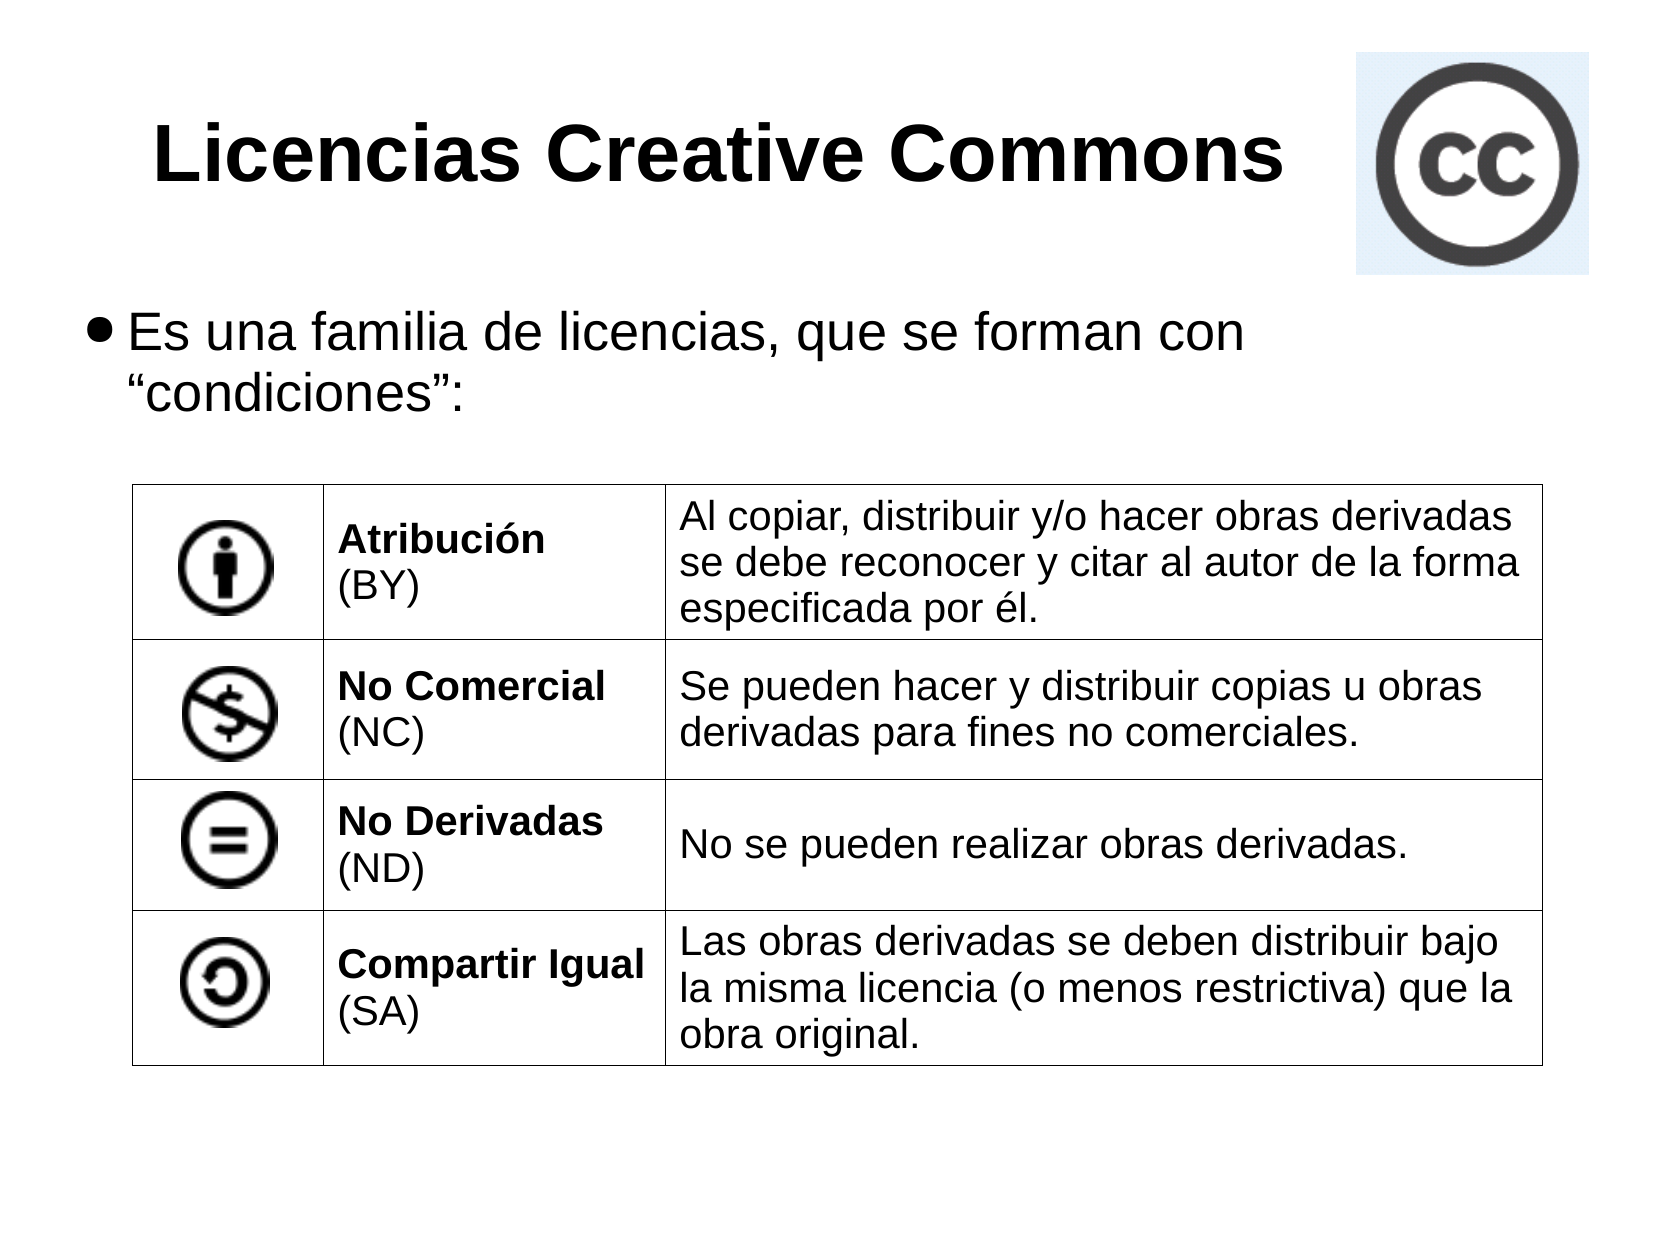

# Licencias Creative Commons
Es una familia de licencias, que se forman con “condiciones”:
| | Atribución (BY) | Al copiar, distribuir y/o hacer obras derivadas se debe reconocer y citar al autor de la forma especificada por él. |
| --- | --- | --- |
| | No Comercial (NC) | Se pueden hacer y distribuir copias u obras derivadas para fines no comerciales. |
| | No Derivadas (ND) | No se pueden realizar obras derivadas. |
| | Compartir Igual (SA) | Las obras derivadas se deben distribuir bajo la misma licencia (o menos restrictiva) que la obra original. |